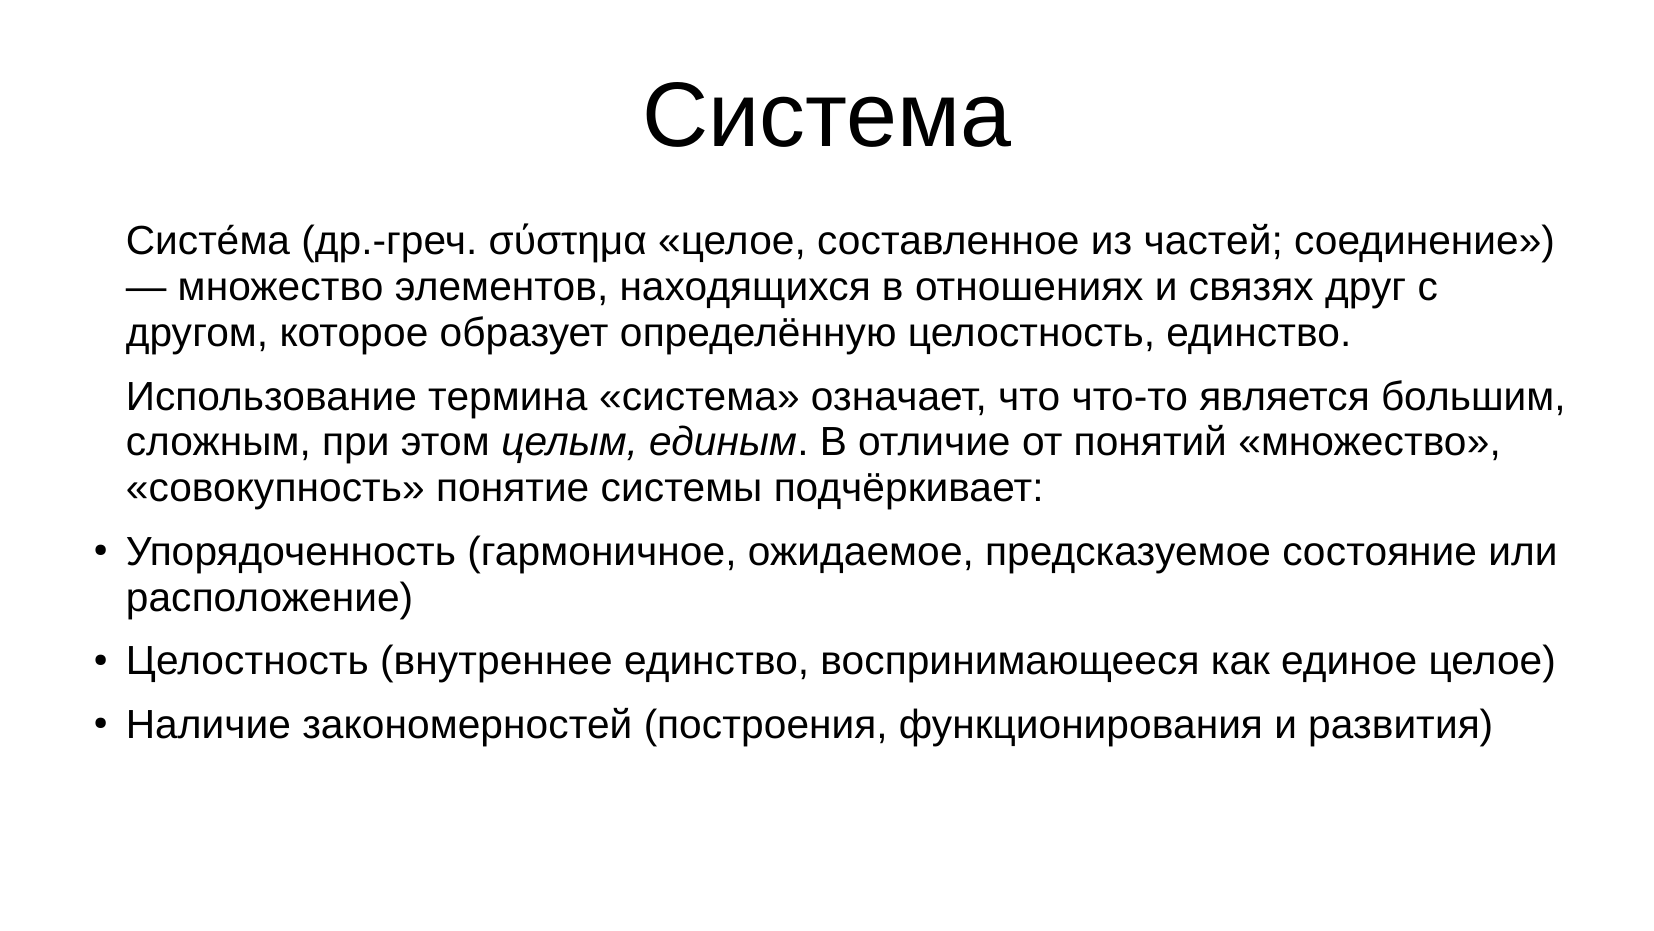

# Система
Систе́ма (др.-греч. σύστημα «целое, составленное из частей; соединение») — множество элементов, находящихся в отношениях и связях друг с другом, которое образует определённую целостность, единство.
Использование термина «система» означает, что что-то является большим, сложным, при этом целым, единым. В отличие от понятий «множество», «совокупность» понятие системы подчёркивает:
Упорядоченность (гармоничное, ожидаемое, предсказуемое состояние или расположение)
Целостность (внутреннее единство, воспринимающееся как единое целое)
Наличие закономерностей (построения, функционирования и развития)